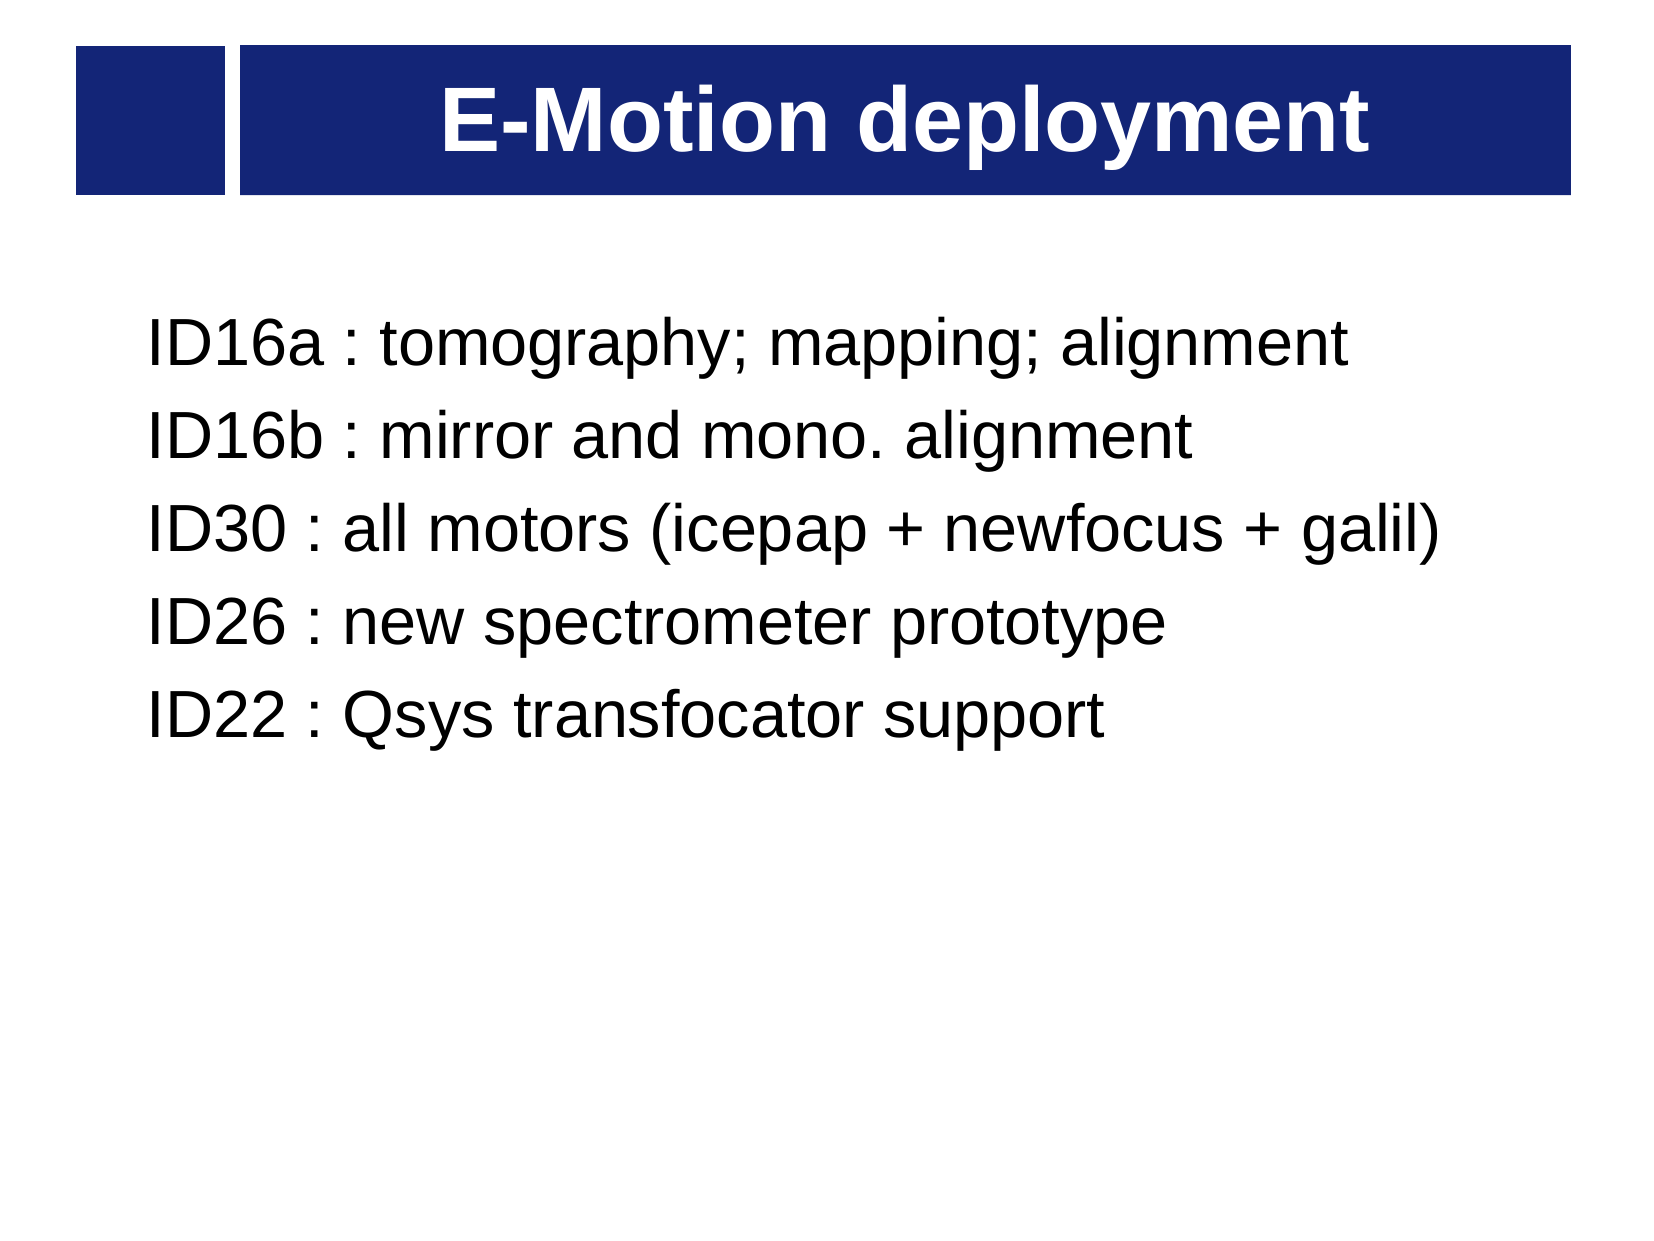

# E-Motion deployment
ID16a : tomography; mapping; alignment
ID16b : mirror and mono. alignment
ID30 : all motors (icepap + newfocus + galil)
ID26 : new spectrometer prototype
ID22 : Qsys transfocator support